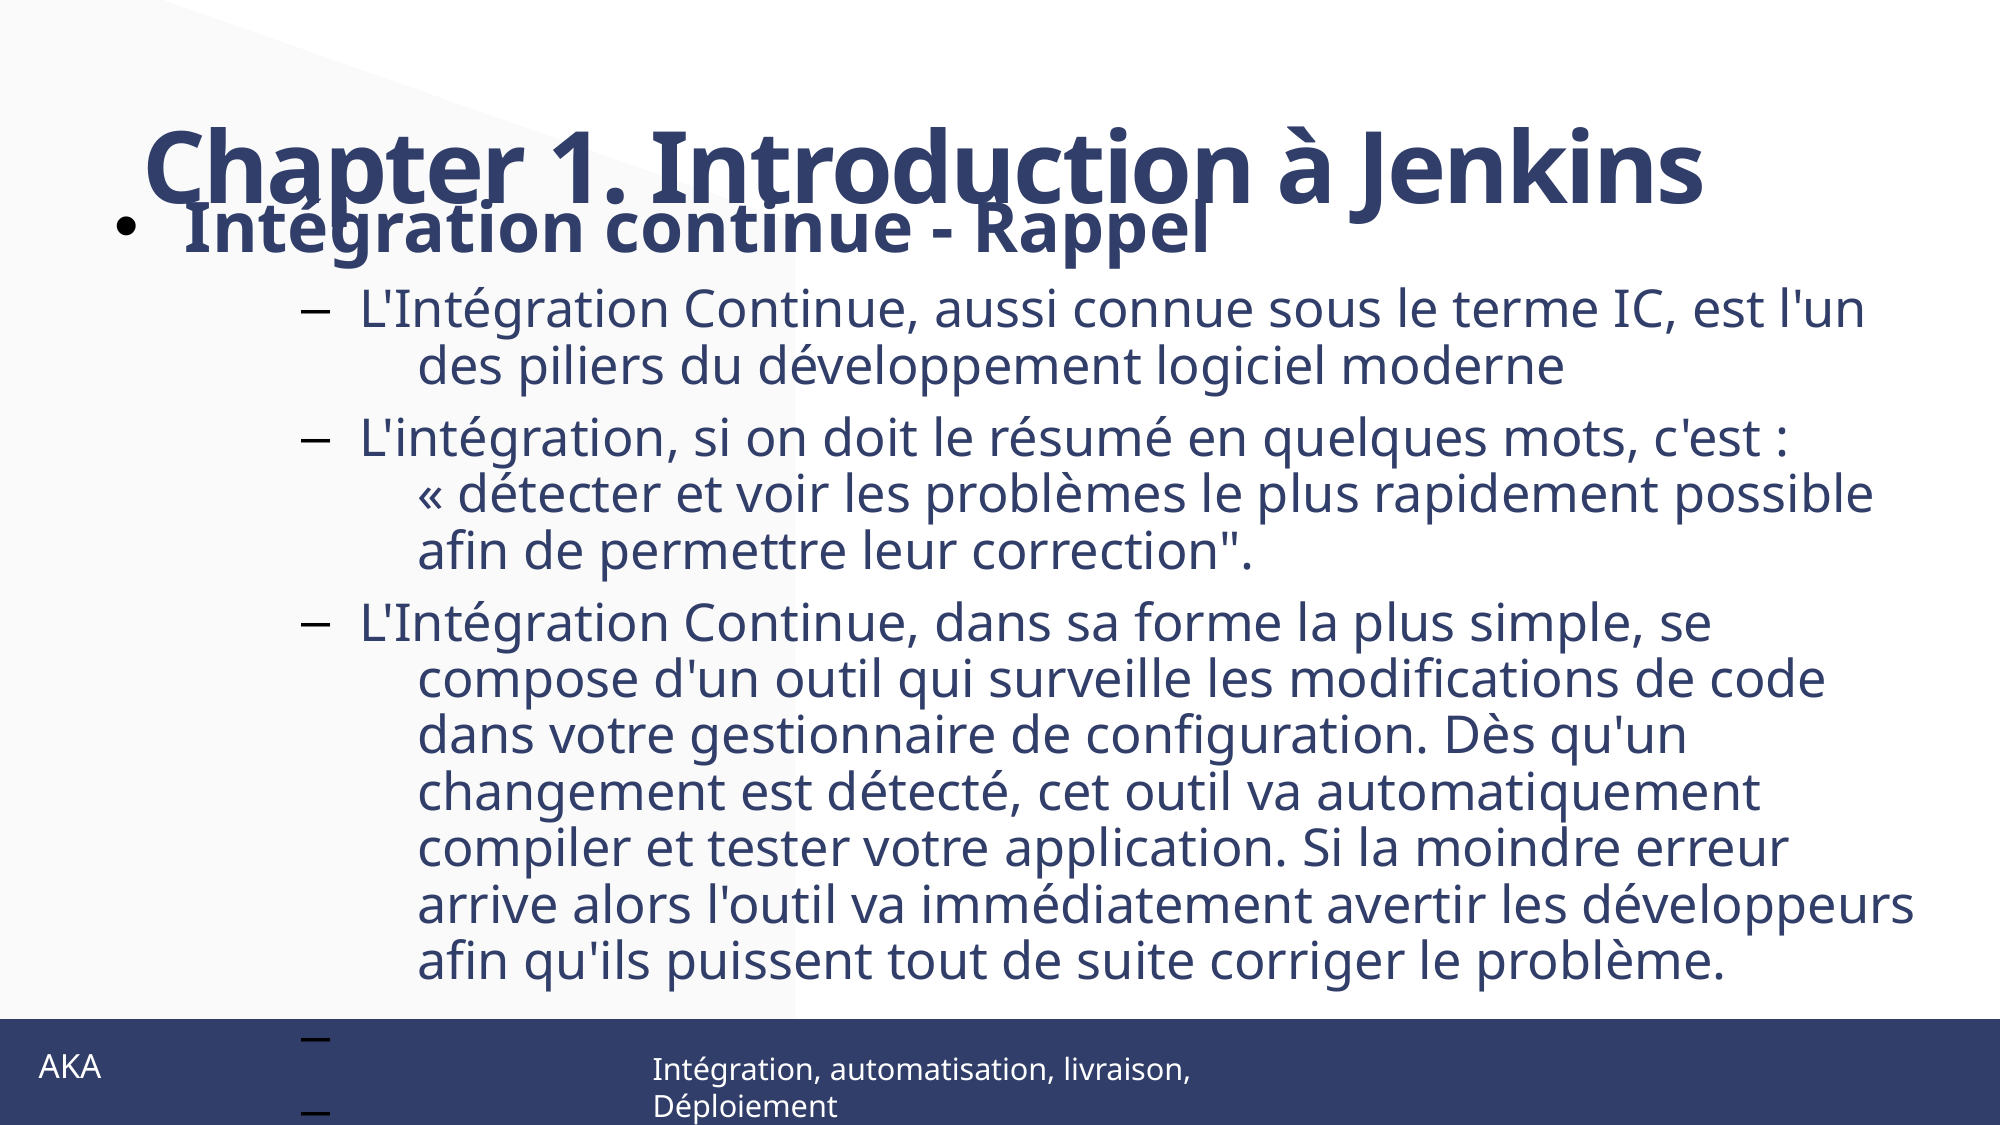

Chapter 1. Introduction à Jenkins
# Intégration continue - Rappel
L'Intégration Continue, aussi connue sous le terme IC, est l'un des piliers du développement logiciel moderne
L'intégration, si on doit le résumé en quelques mots, c'est : « détecter et voir les problèmes le plus rapidement possible afin de permettre leur correction".
L'Intégration Continue, dans sa forme la plus simple, se compose d'un outil qui surveille les modifications de code dans votre gestionnaire de configuration. Dès qu'un changement est détecté, cet outil va automatiquement compiler et tester votre application. Si la moindre erreur arrive alors l'outil va immédiatement avertir les développeurs afin qu'ils puissent tout de suite corriger le problème.